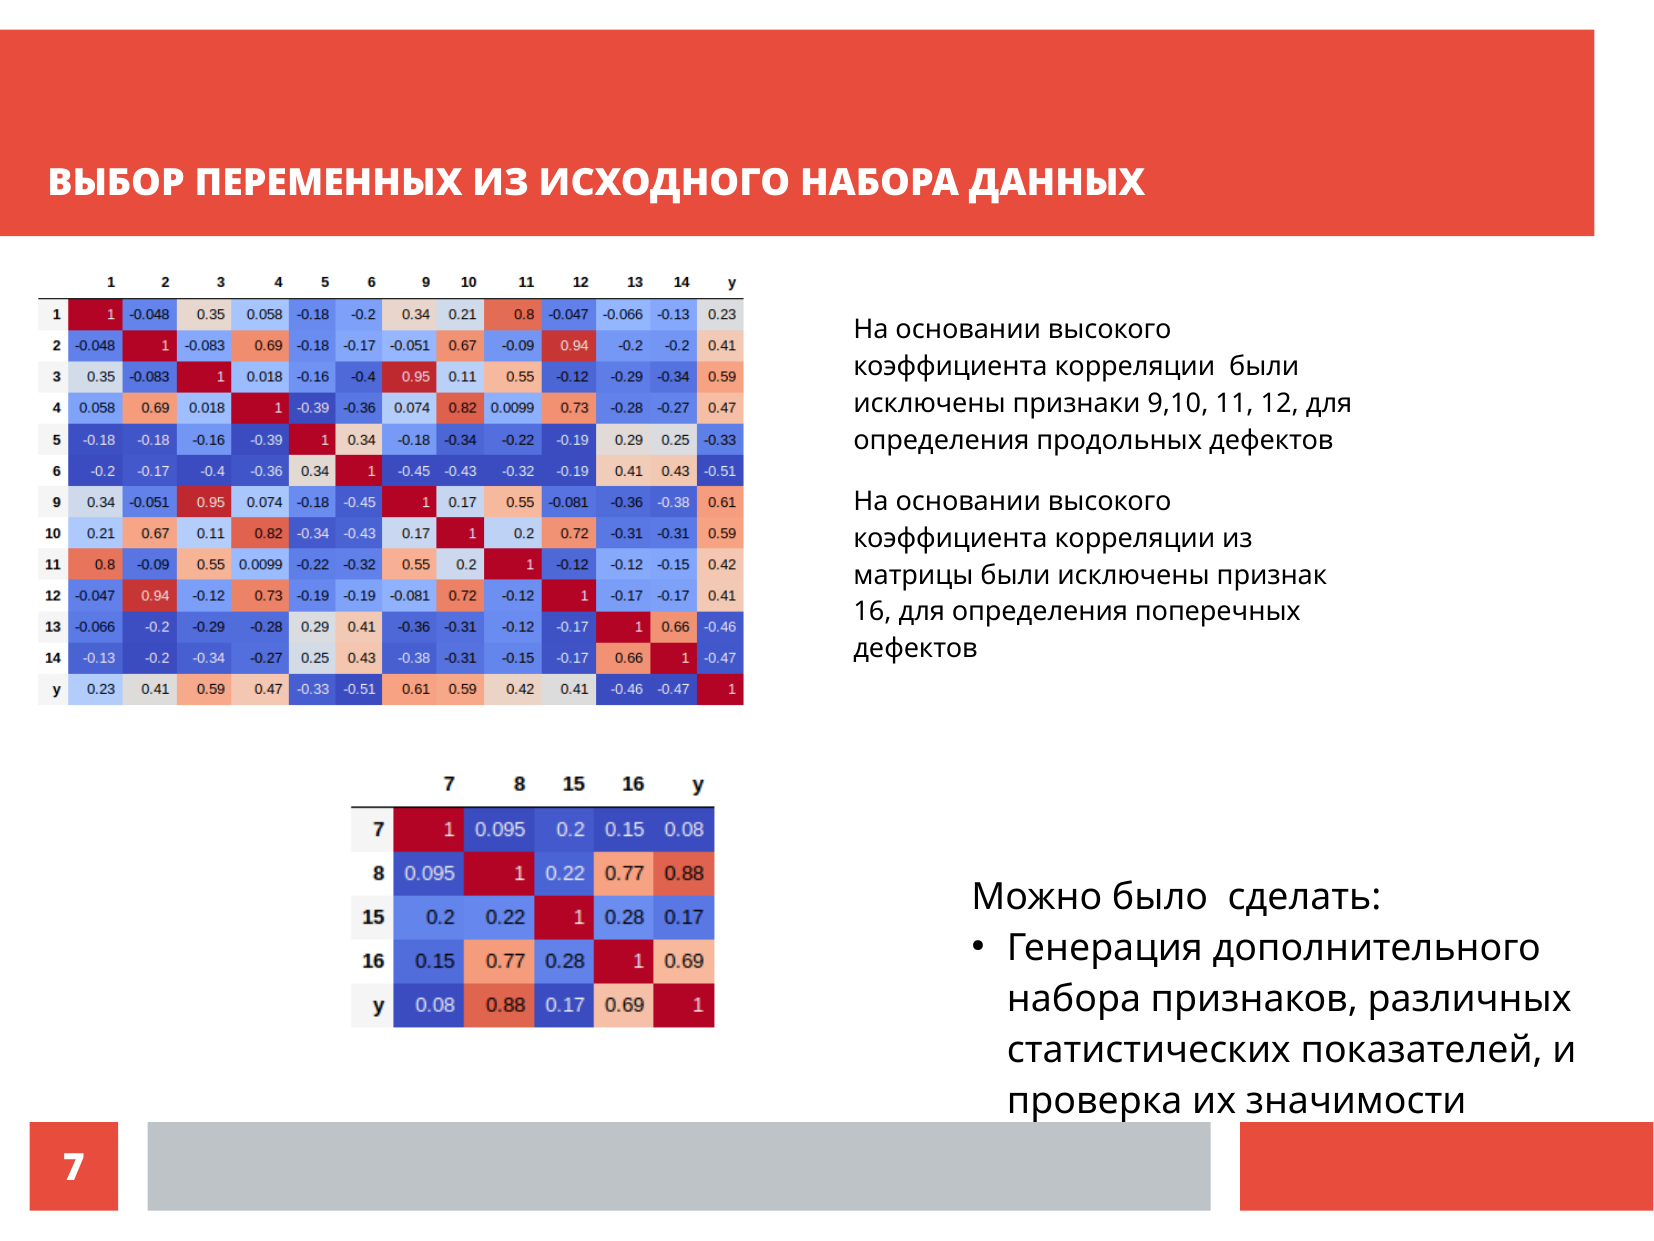

# ВЫБОР ПЕРЕМЕННЫХ ИЗ ИСХОДНОГО НАБОРА ДАННЫХ
На основании высокого коэффициента корреляции были исключены признаки 9,10, 11, 12, для определения продольных дефектов
На основании высокого коэффициента корреляции из матрицы были исключены признак 16, для определения поперечных дефектов
Можно было сделать:
Генерация дополнительного набора признаков, различных статистических показателей, и проверка их значимости
7